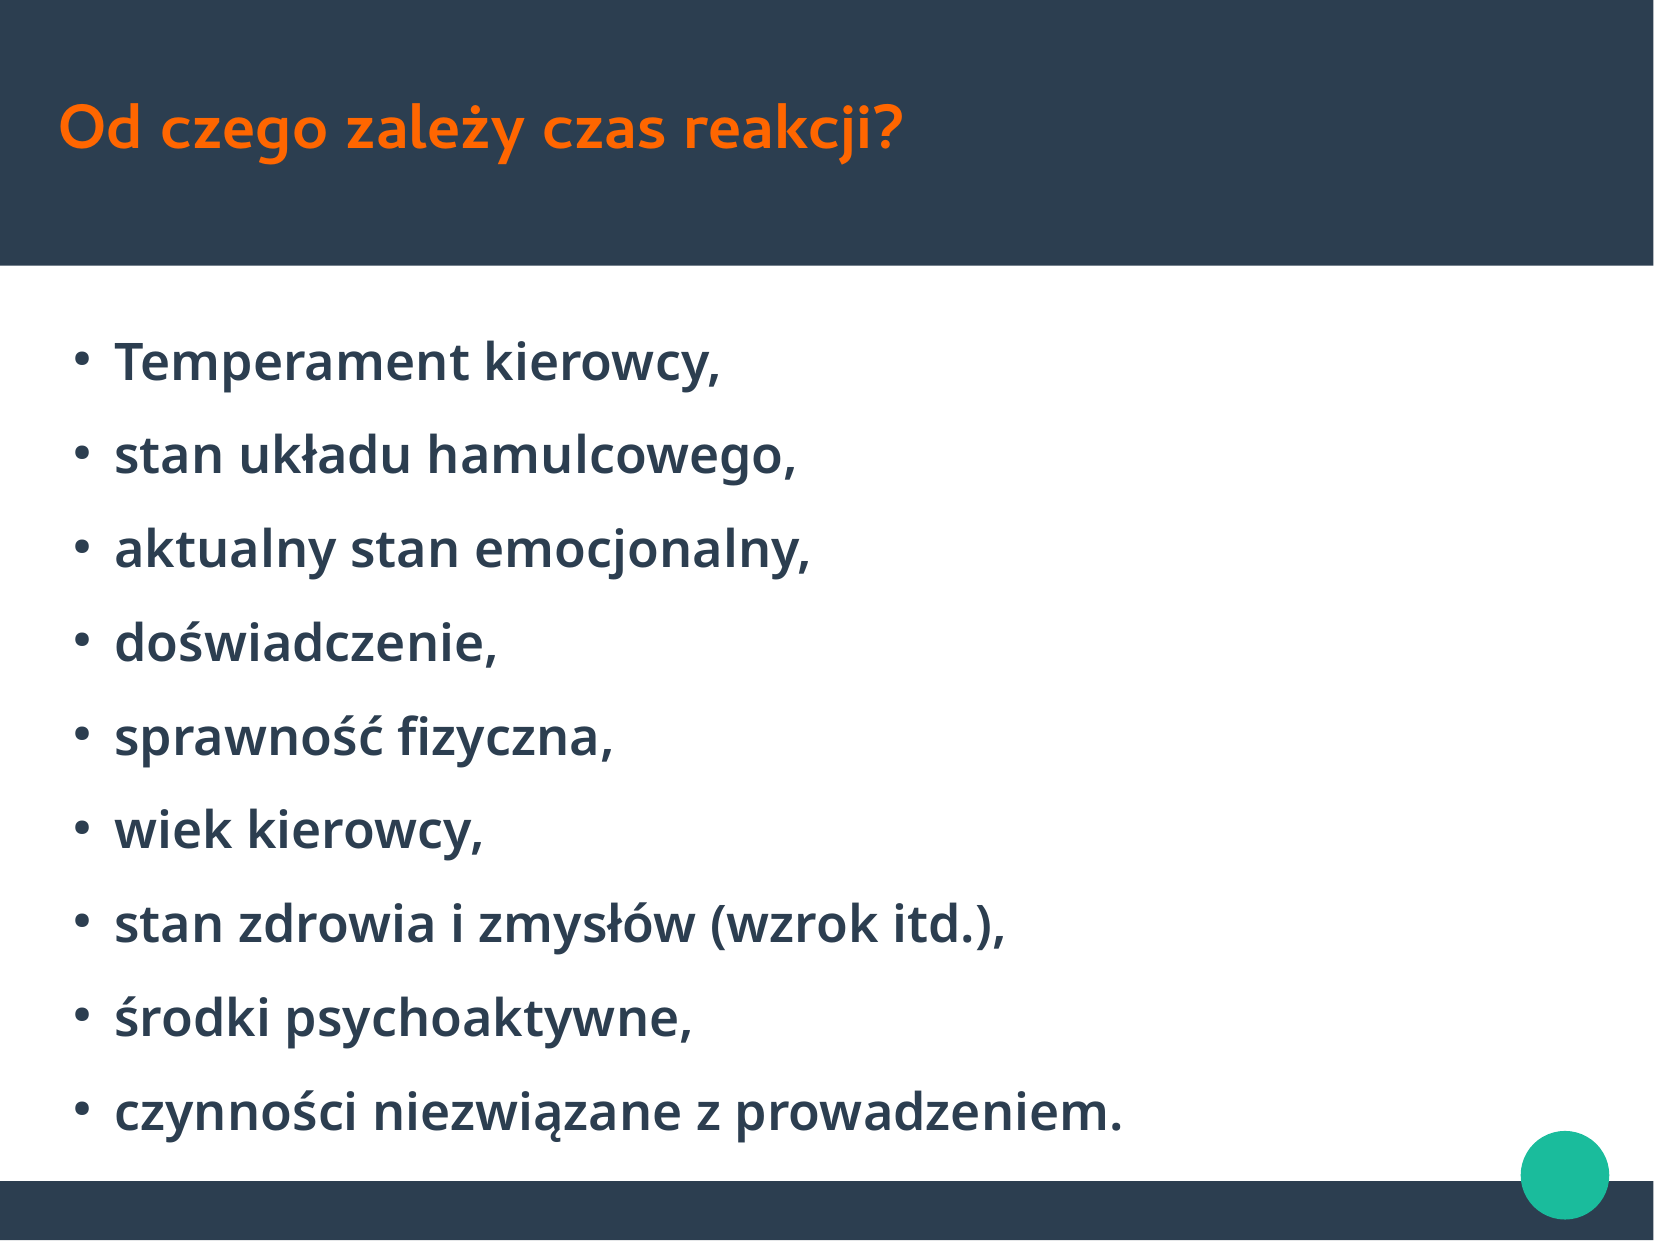

# Od czego zależy czas reakcji?
Temperament kierowcy,
stan układu hamulcowego,
aktualny stan emocjonalny,
doświadczenie,
sprawność fizyczna,
wiek kierowcy,
stan zdrowia i zmysłów (wzrok itd.),
środki psychoaktywne,
czynności niezwiązane z prowadzeniem.